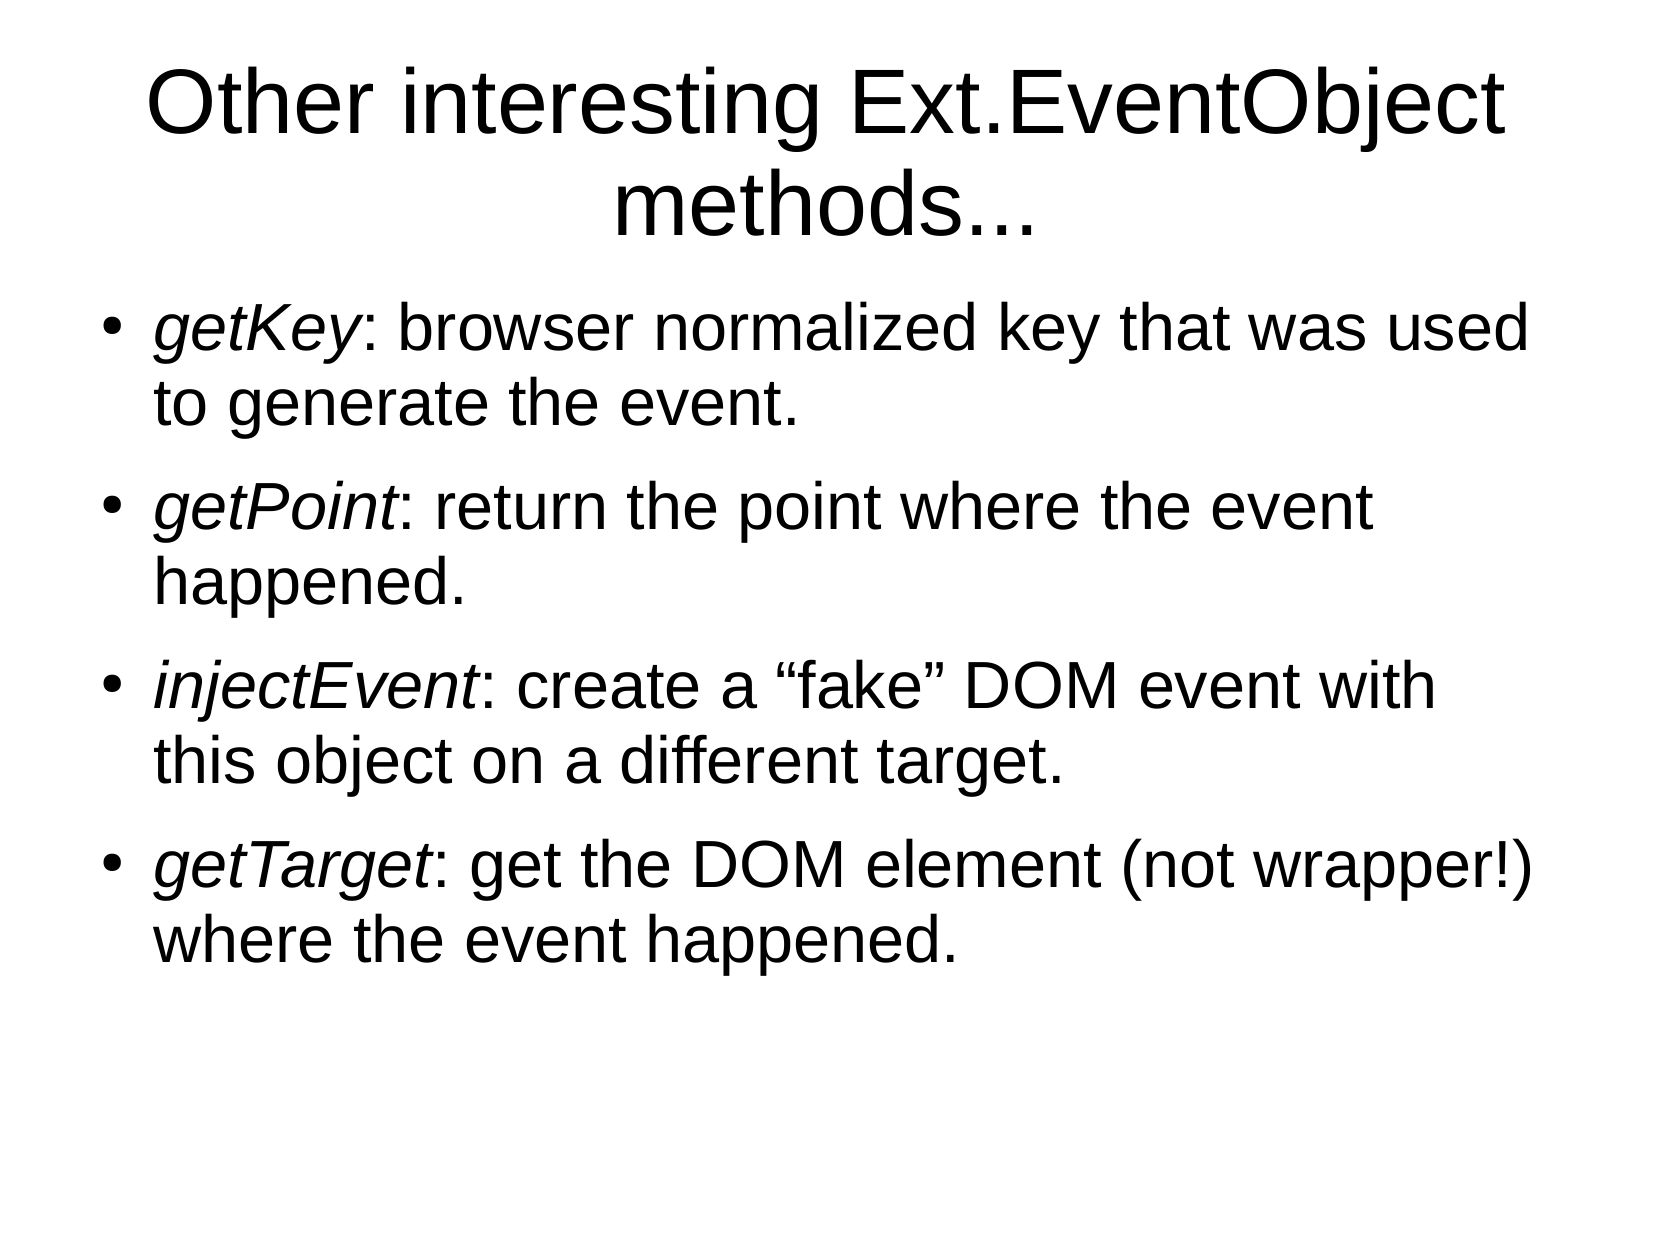

# Other interesting Ext.EventObject methods...
getKey: browser normalized key that was used to generate the event.
getPoint: return the point where the event happened.
injectEvent: create a “fake” DOM event with this object on a different target.
getTarget: get the DOM element (not wrapper!) where the event happened.